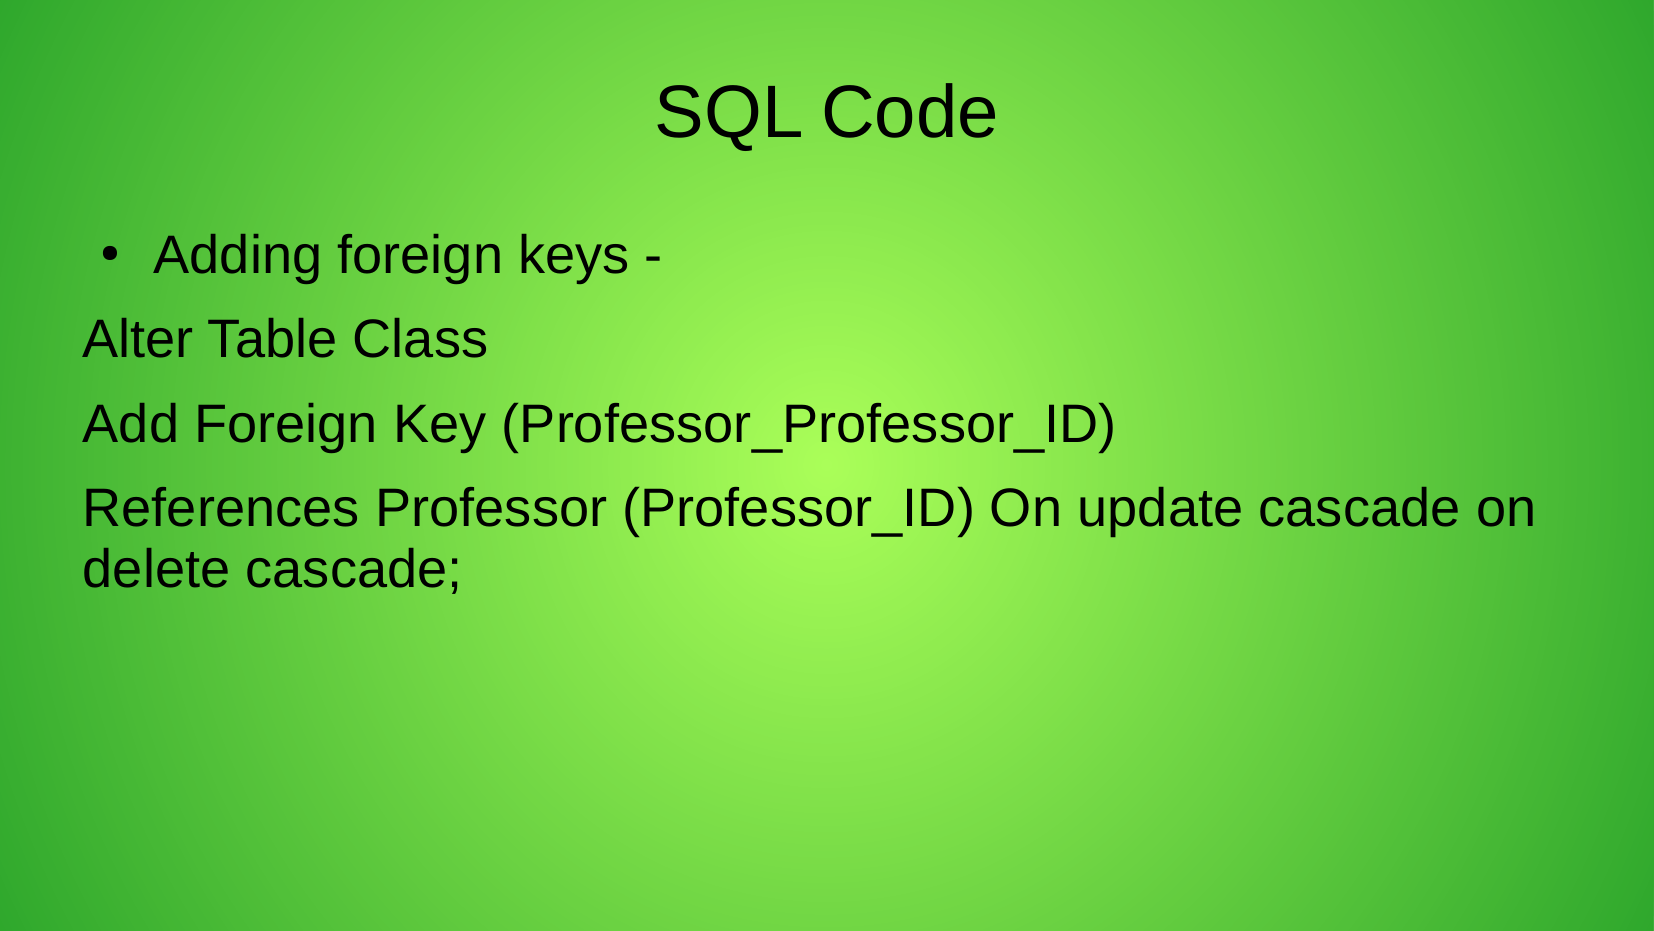

# SQL Code
Adding foreign keys -
Alter Table Class
Add Foreign Key (Professor_Professor_ID)
References Professor (Professor_ID) On update cascade on delete cascade;